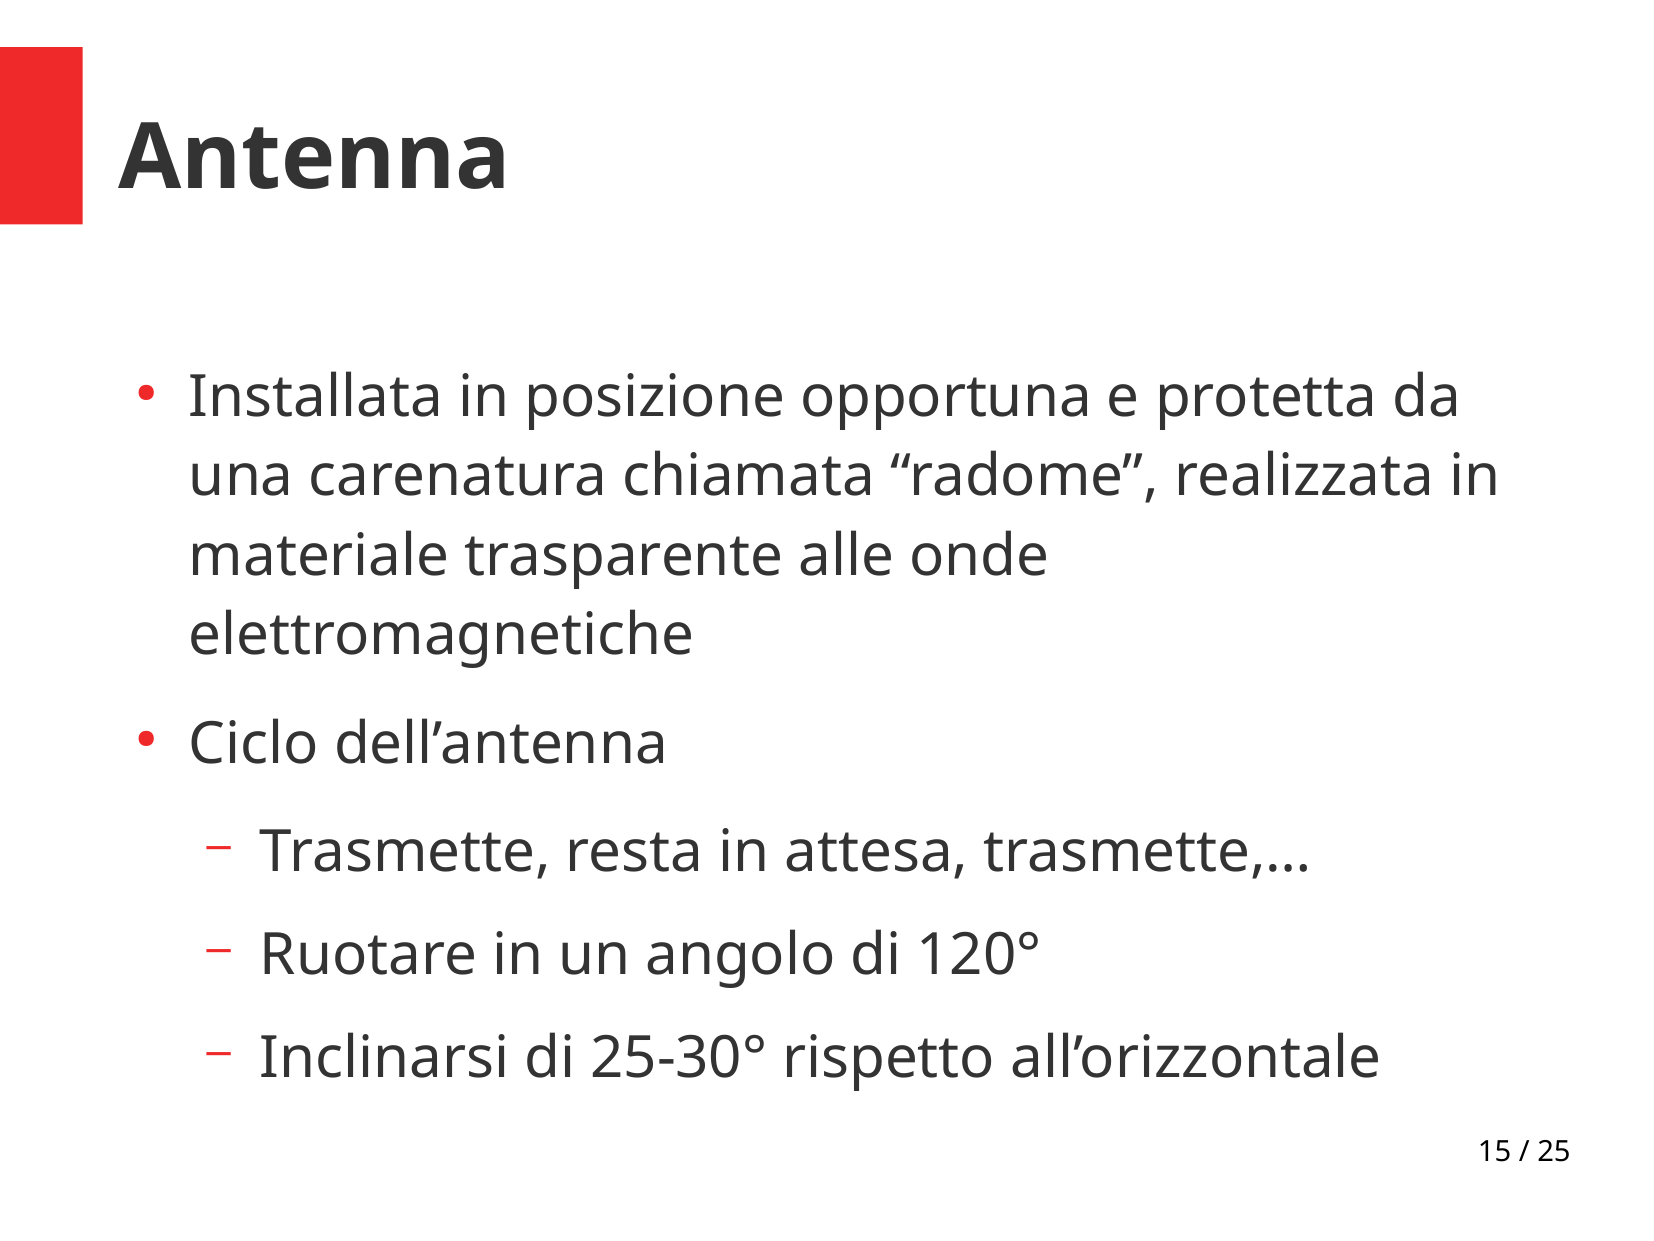

# Antenna
Installata in posizione opportuna e protetta da una carenatura chiamata “radome”, realizzata in materiale trasparente alle onde elettromagnetiche
Ciclo dell’antenna
Trasmette, resta in attesa, trasmette,…
Ruotare in un angolo di 120°
Inclinarsi di 25-30° rispetto all’orizzontale
15